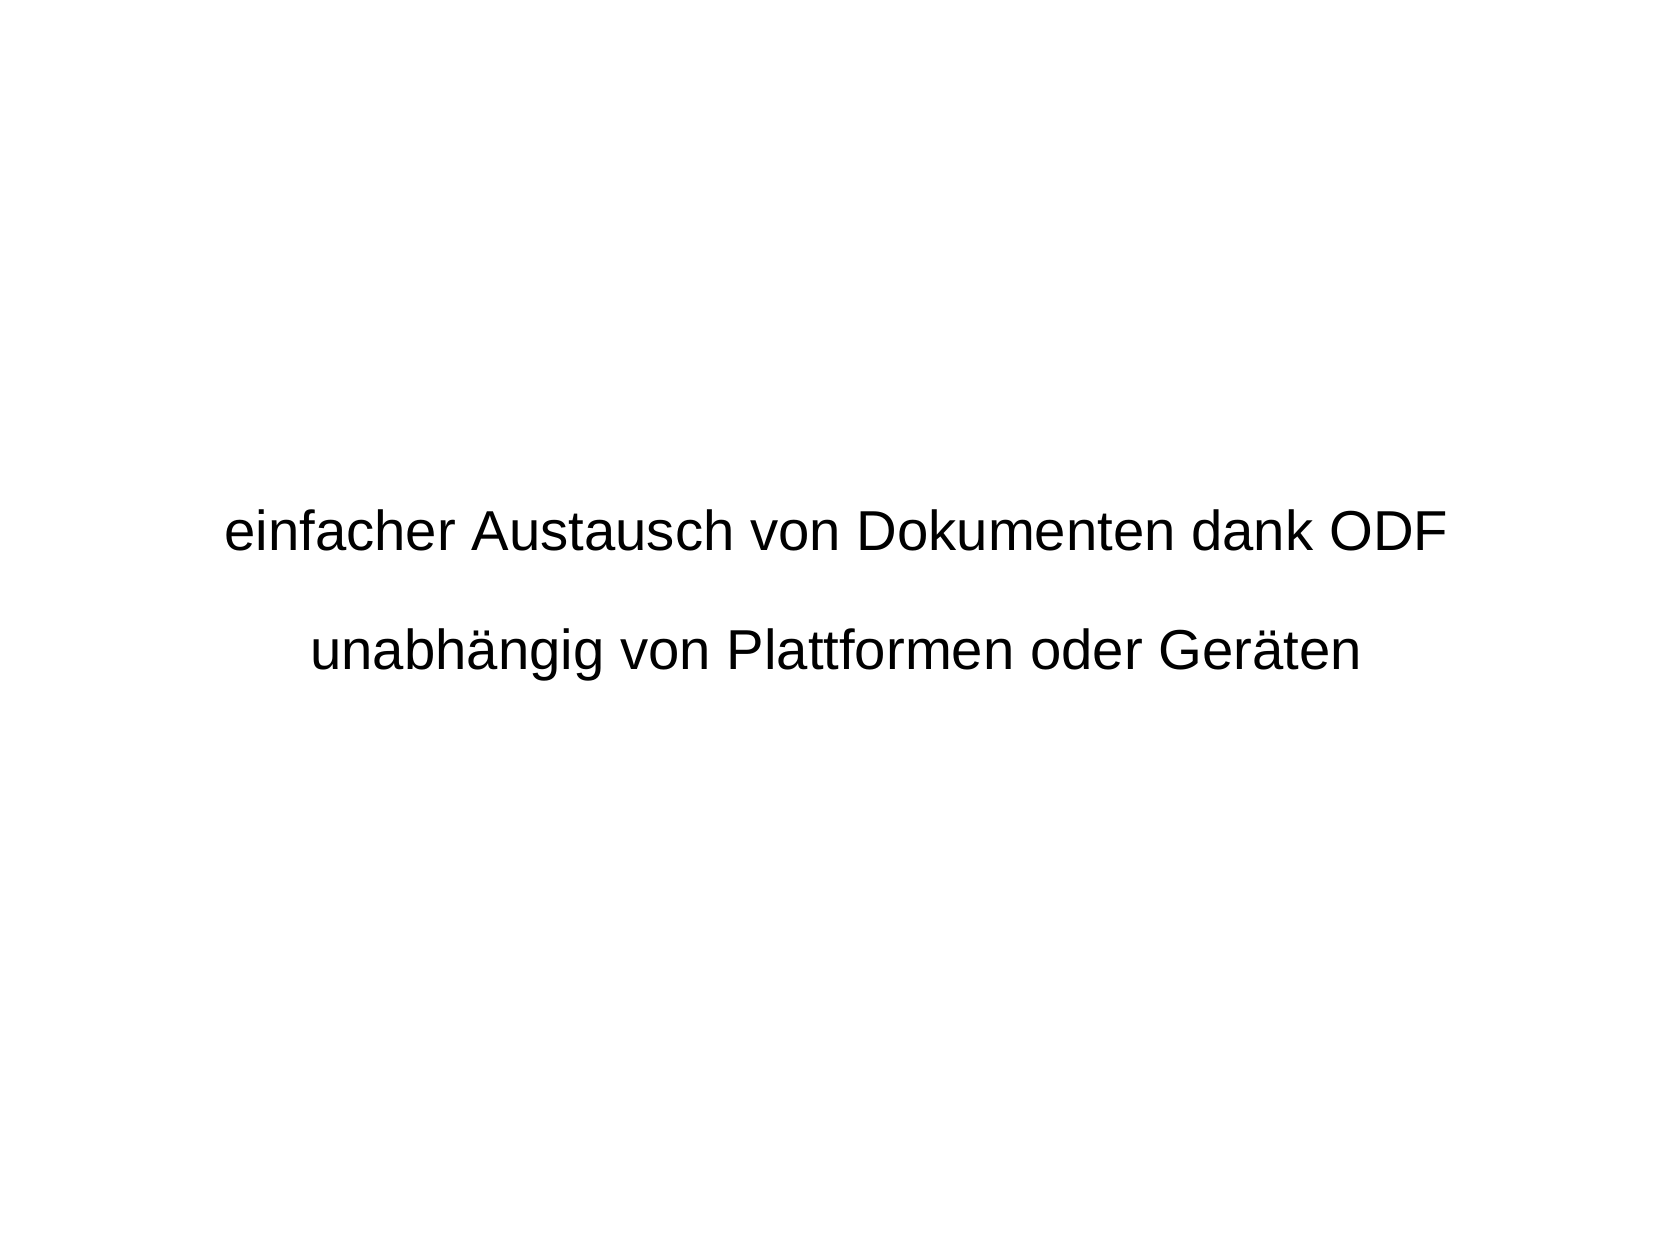

# einfacher Austausch von Dokumenten dank ODF
unabhängig von Plattformen oder Geräten